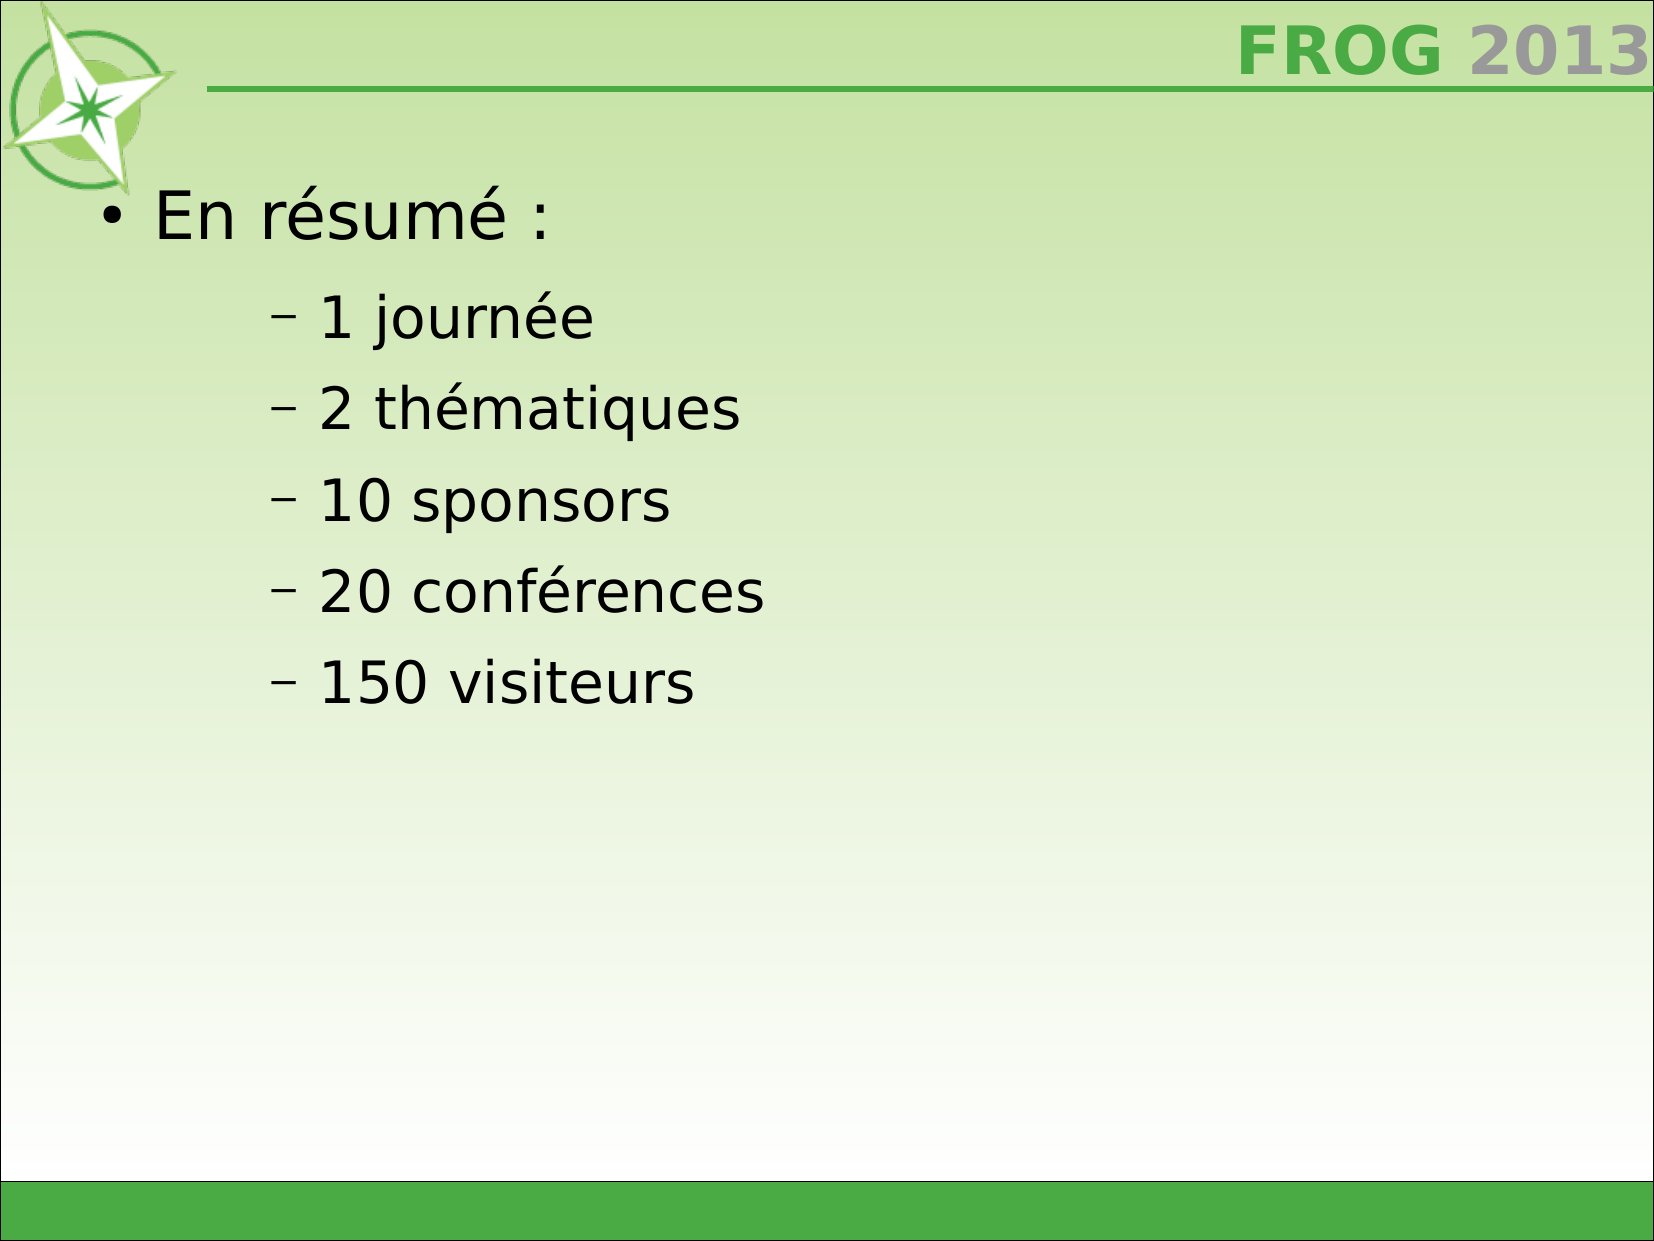

# FROG 2013
En résumé :
1 journée
2 thématiques
10 sponsors
20 conférences
150 visiteurs